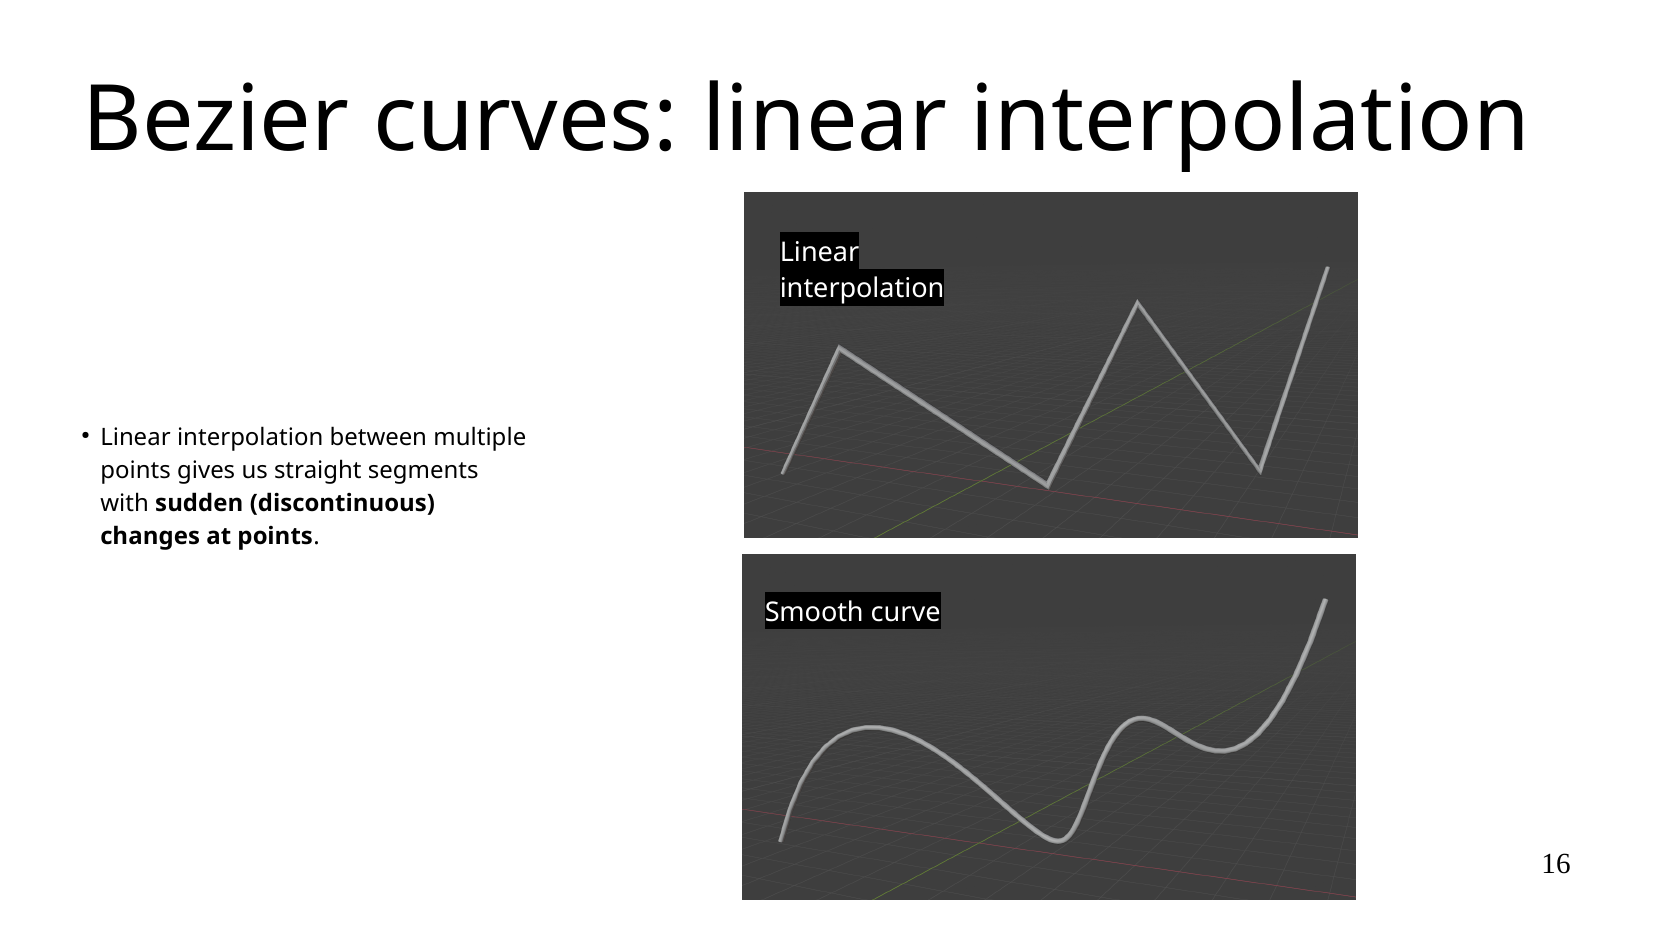

# Bezier curves: linear interpolation
Linear interpolation
Linear interpolation between multiple points gives us straight segments with sudden (discontinuous) changes at points.
Smooth curve
16